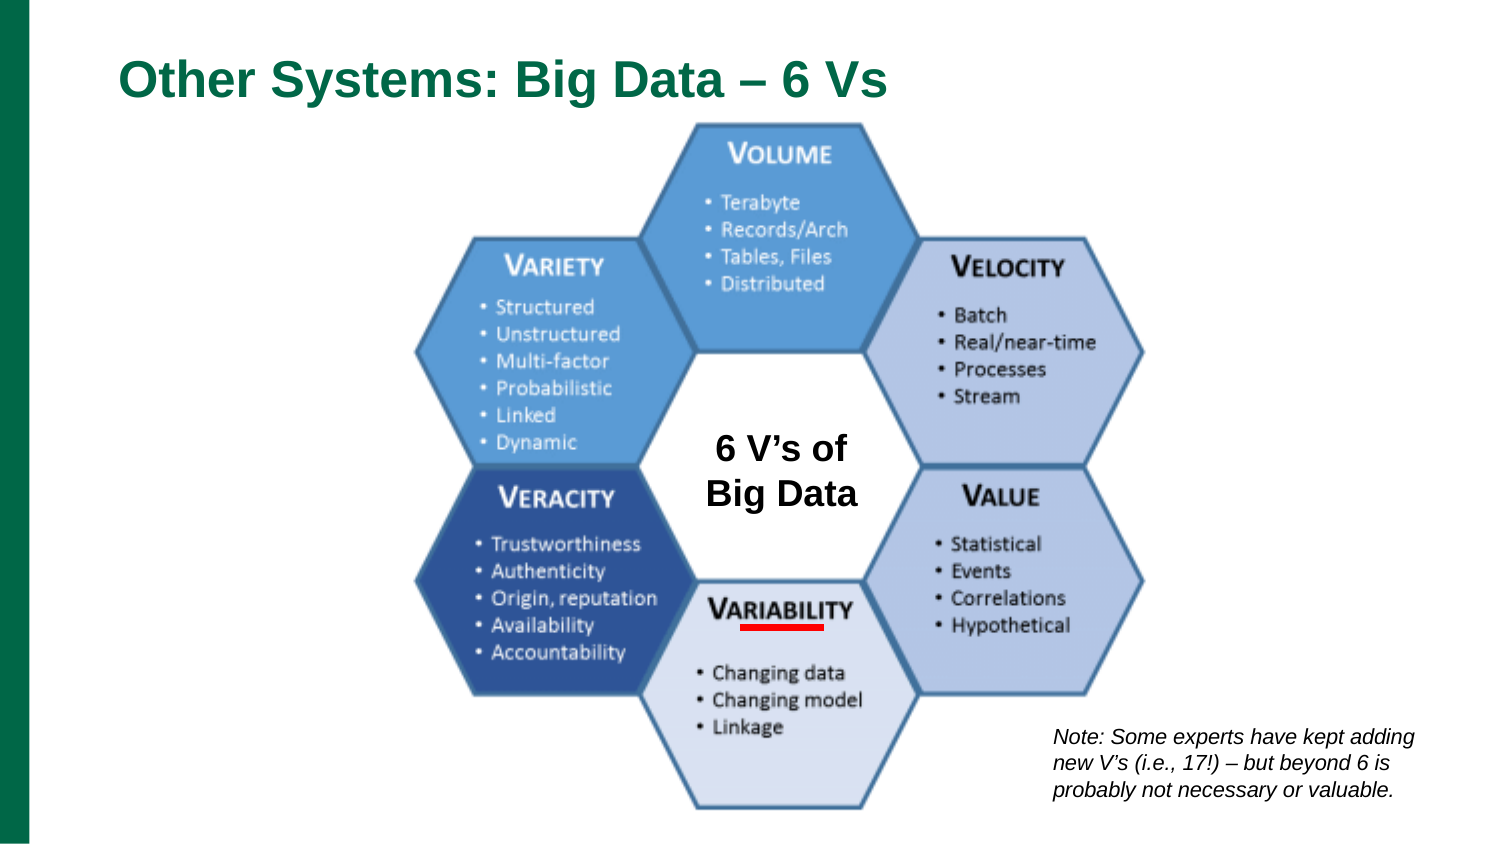

# Other Systems: Big Data – 6 Vs
6 V’s of Big Data
Note: Some experts have kept adding new V’s (i.e., 17!) – but beyond 6 is probably not necessary or valuable.